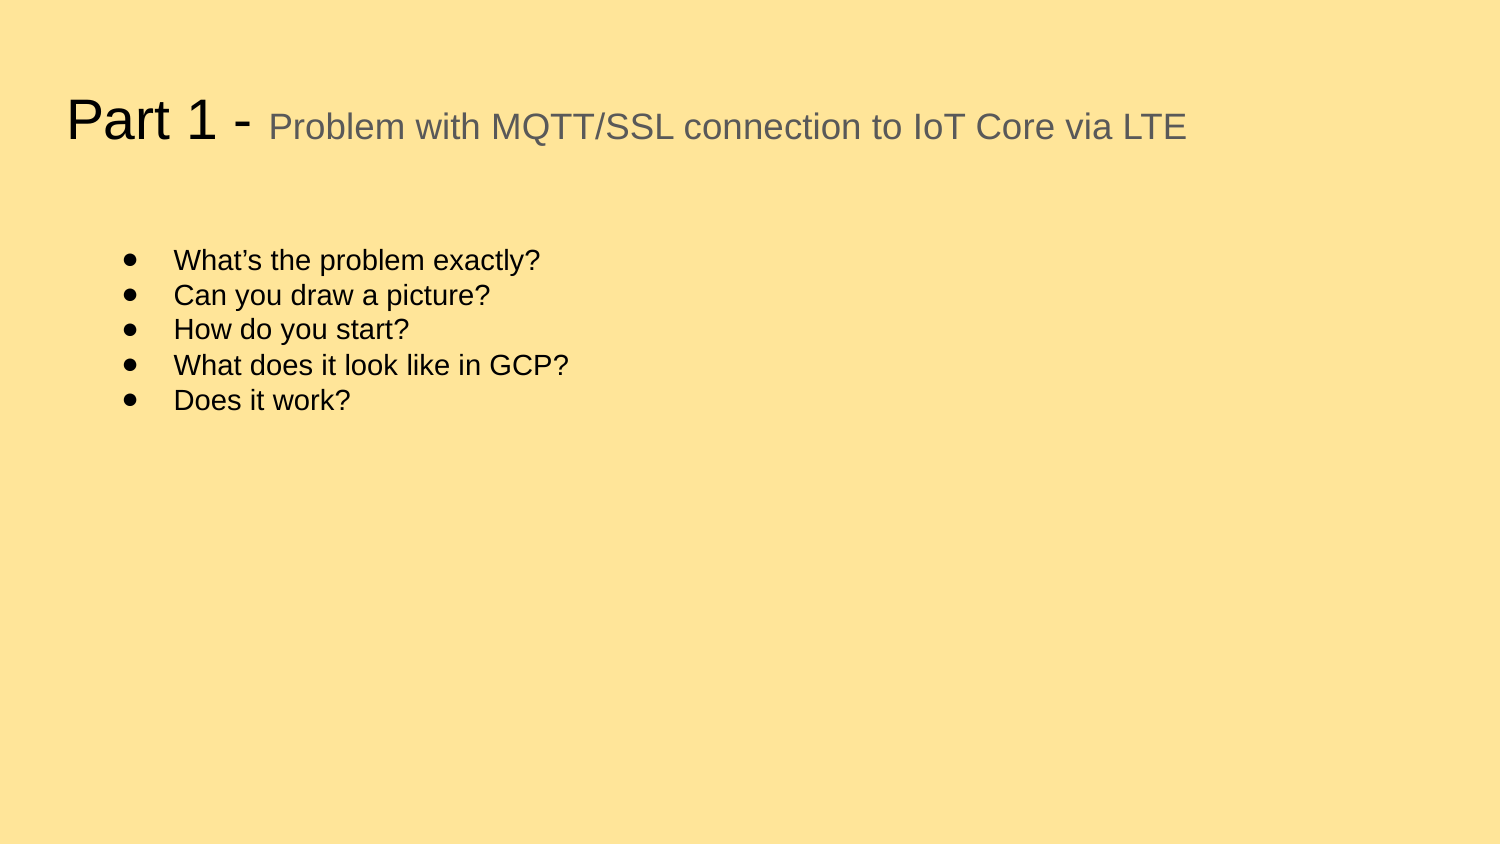

# Part 1 - Problem with MQTT/SSL connection to IoT Core via LTE
What’s the problem exactly?
Can you draw a picture?
How do you start?
What does it look like in GCP?
Does it work?